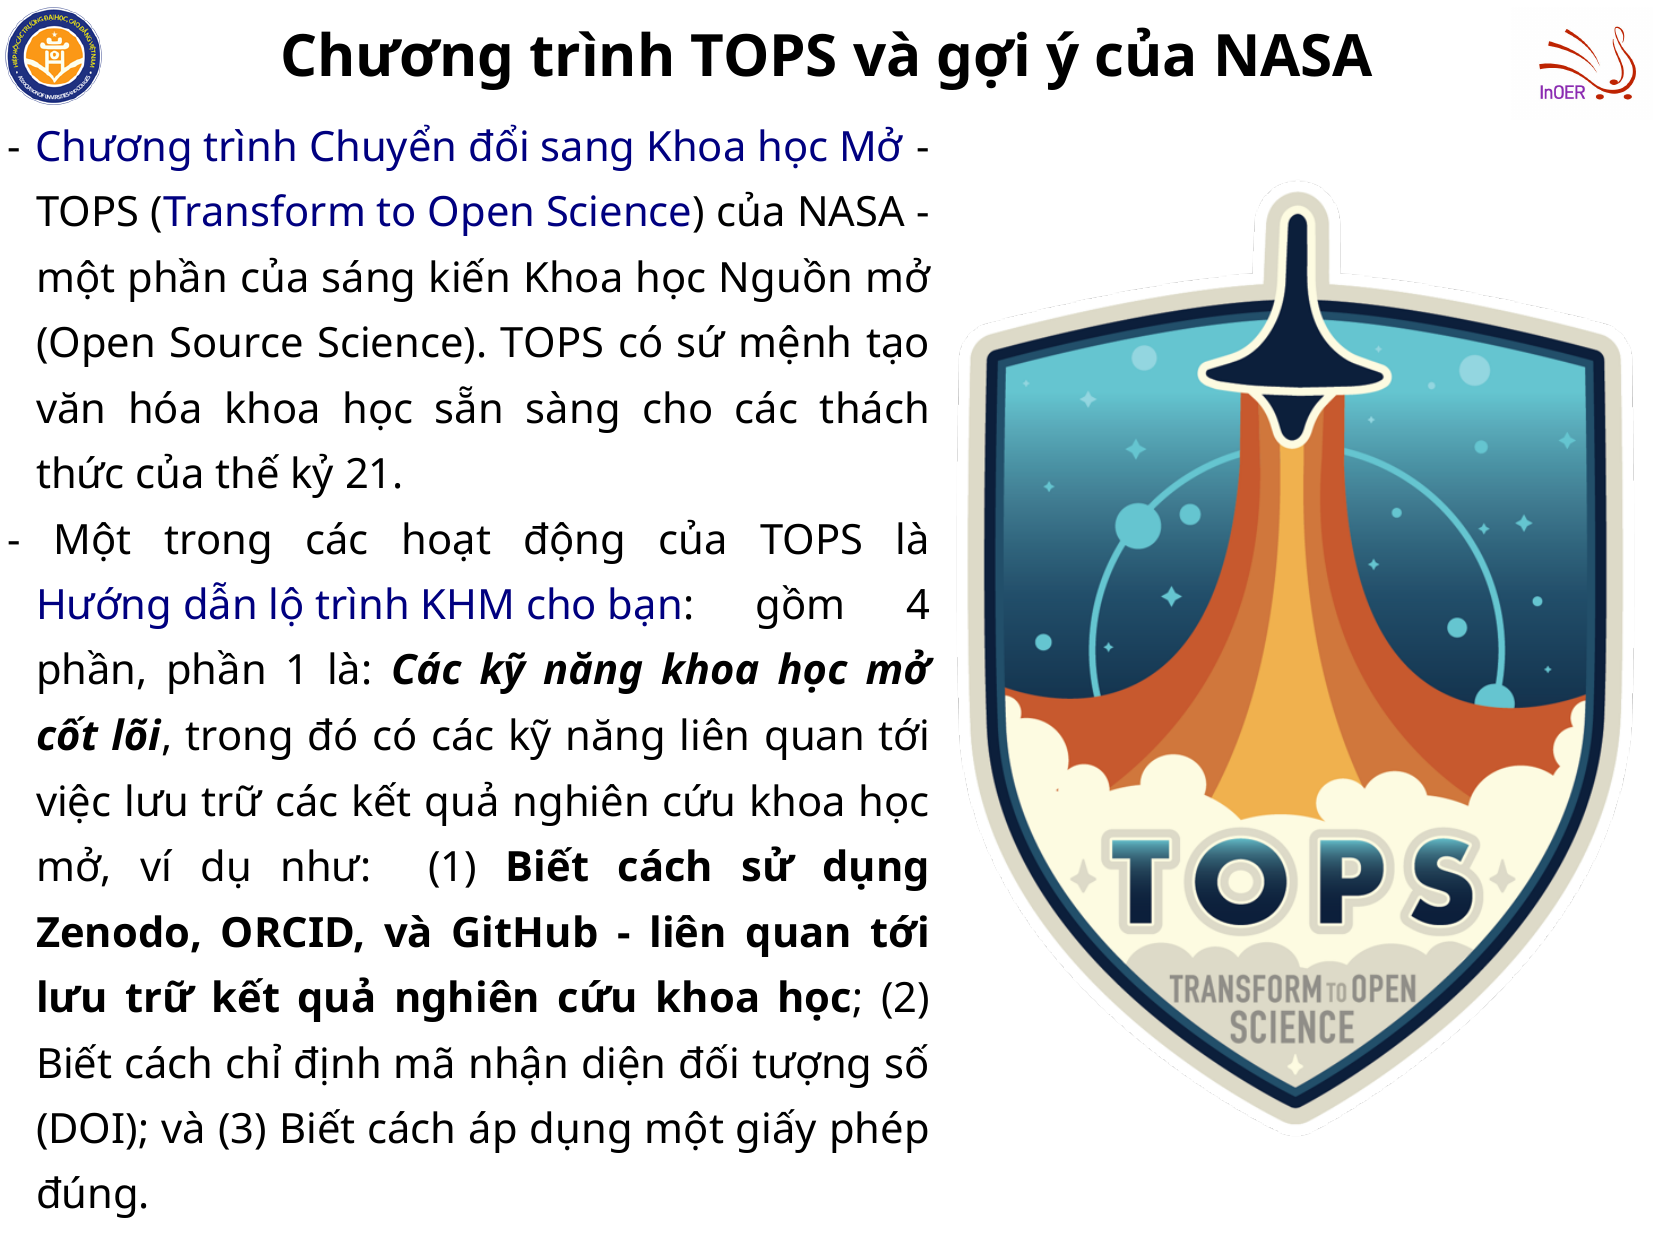

# Chương trình TOPS và gợi ý của NASA
- Chương trình Chuyển đổi sang Khoa học Mở - TOPS (Transform to Open Science) của NASA - một phần của sáng kiến Khoa học Nguồn mở (Open Source Science). TOPS có sứ mệnh tạo văn hóa khoa học sẵn sàng cho các thách thức của thế kỷ 21.
- Một trong các hoạt động của TOPS là Hướng dẫn lộ trình KHM cho bạn: gồm 4 phần, phần 1 là: Các kỹ năng khoa học mở cốt lõi, trong đó có các kỹ năng liên quan tới việc lưu trữ các kết quả nghiên cứu khoa học mở, ví dụ như: (1) Biết cách sử dụng Zenodo, ORCID, và GitHub - liên quan tới lưu trữ kết quả nghiên cứu khoa học; (2) Biết cách chỉ định mã nhận diện đối tượng số (DOI); và (3) Biết cách áp dụng một giấy phép đúng.